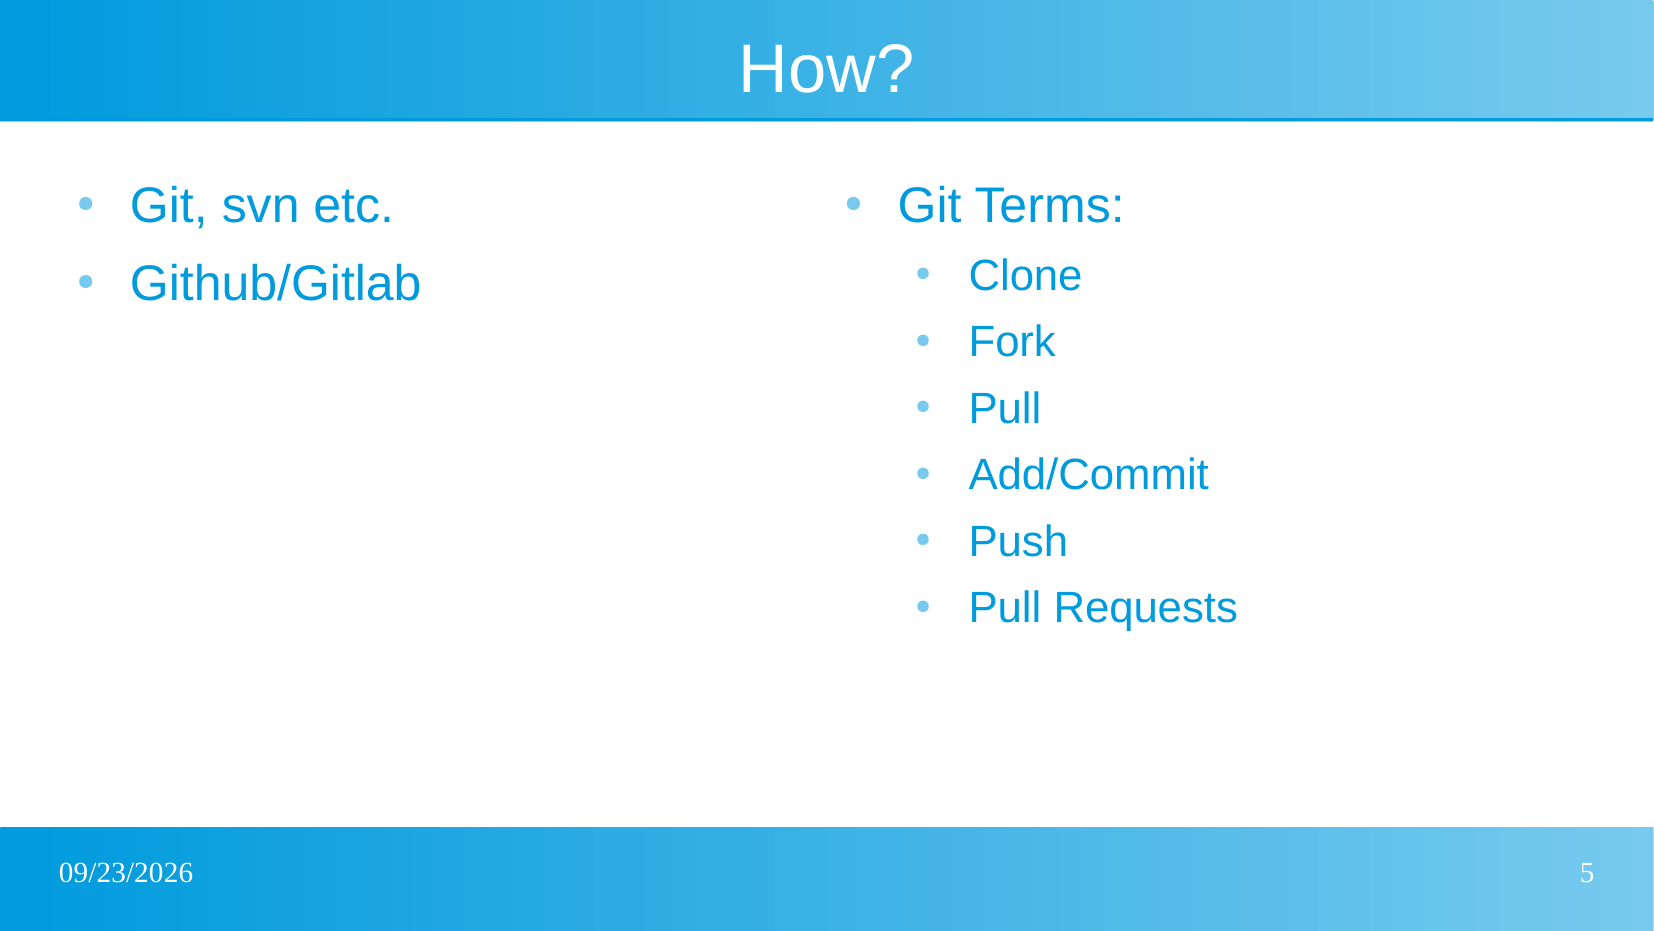

# How?
Git, svn etc.
Github/Gitlab
Git Terms:
Clone
Fork
Pull
Add/Commit
Push
Pull Requests
5